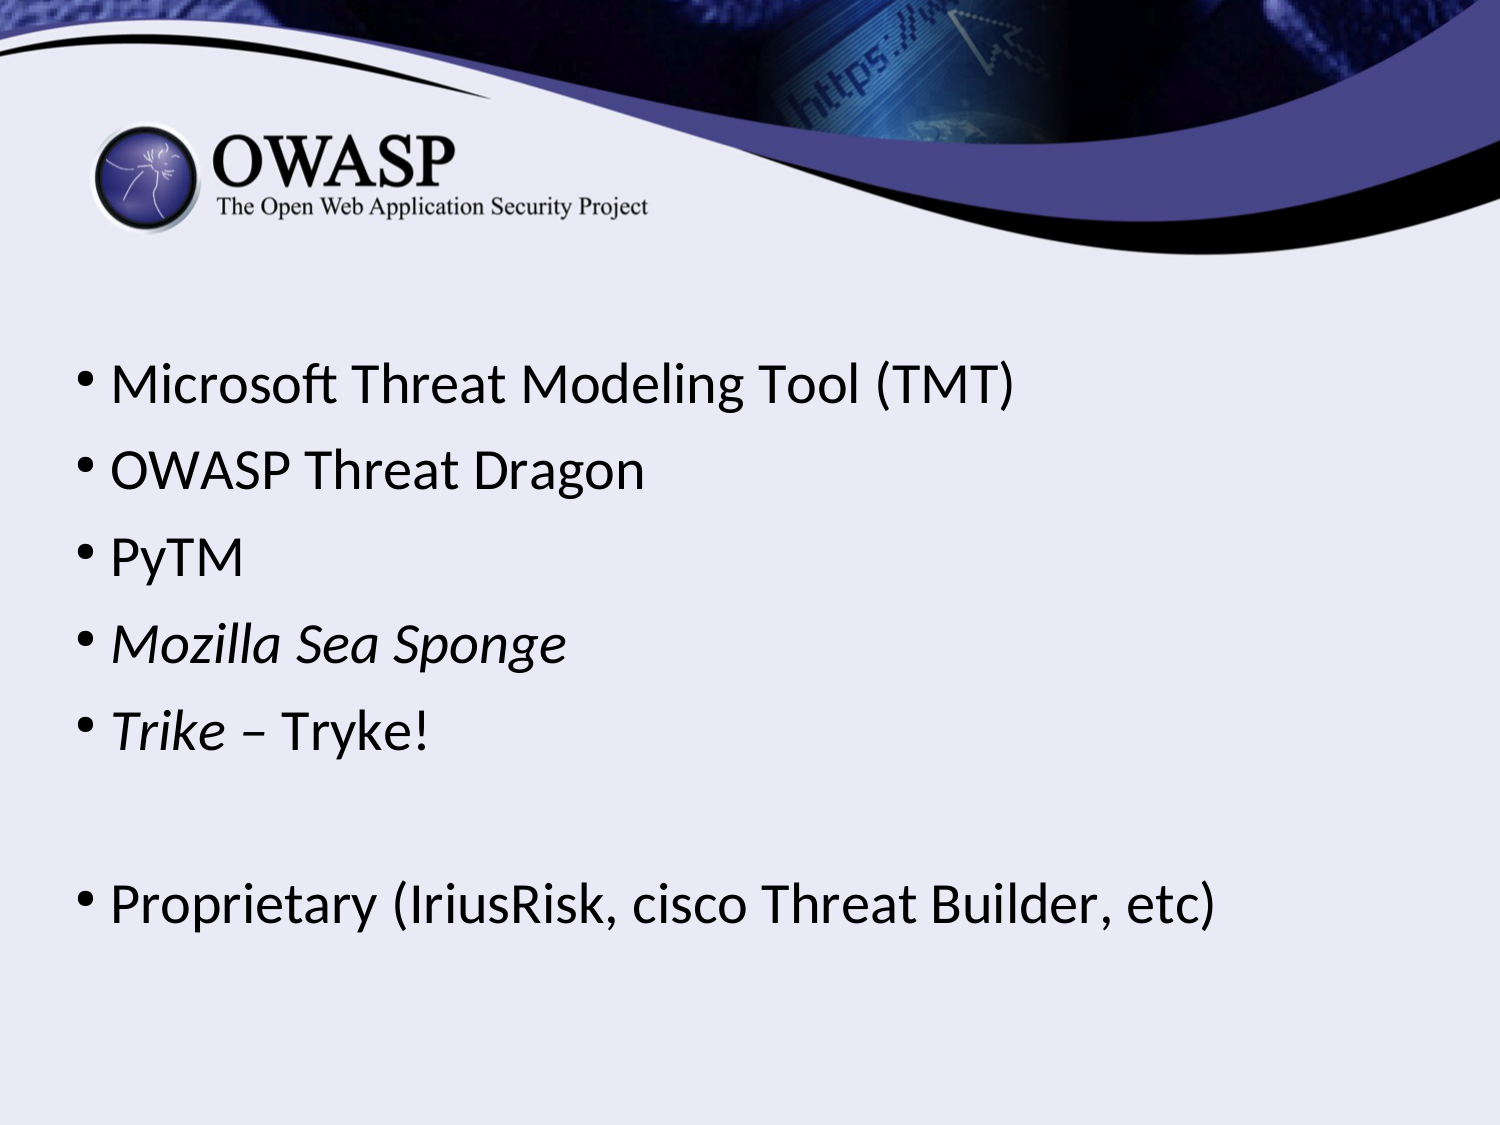

#
Microsoft Threat Modeling Tool (TMT)
OWASP Threat Dragon
PyTM
Mozilla Sea Sponge
Trike – Tryke!
Proprietary (IriusRisk, cisco Threat Builder, etc)